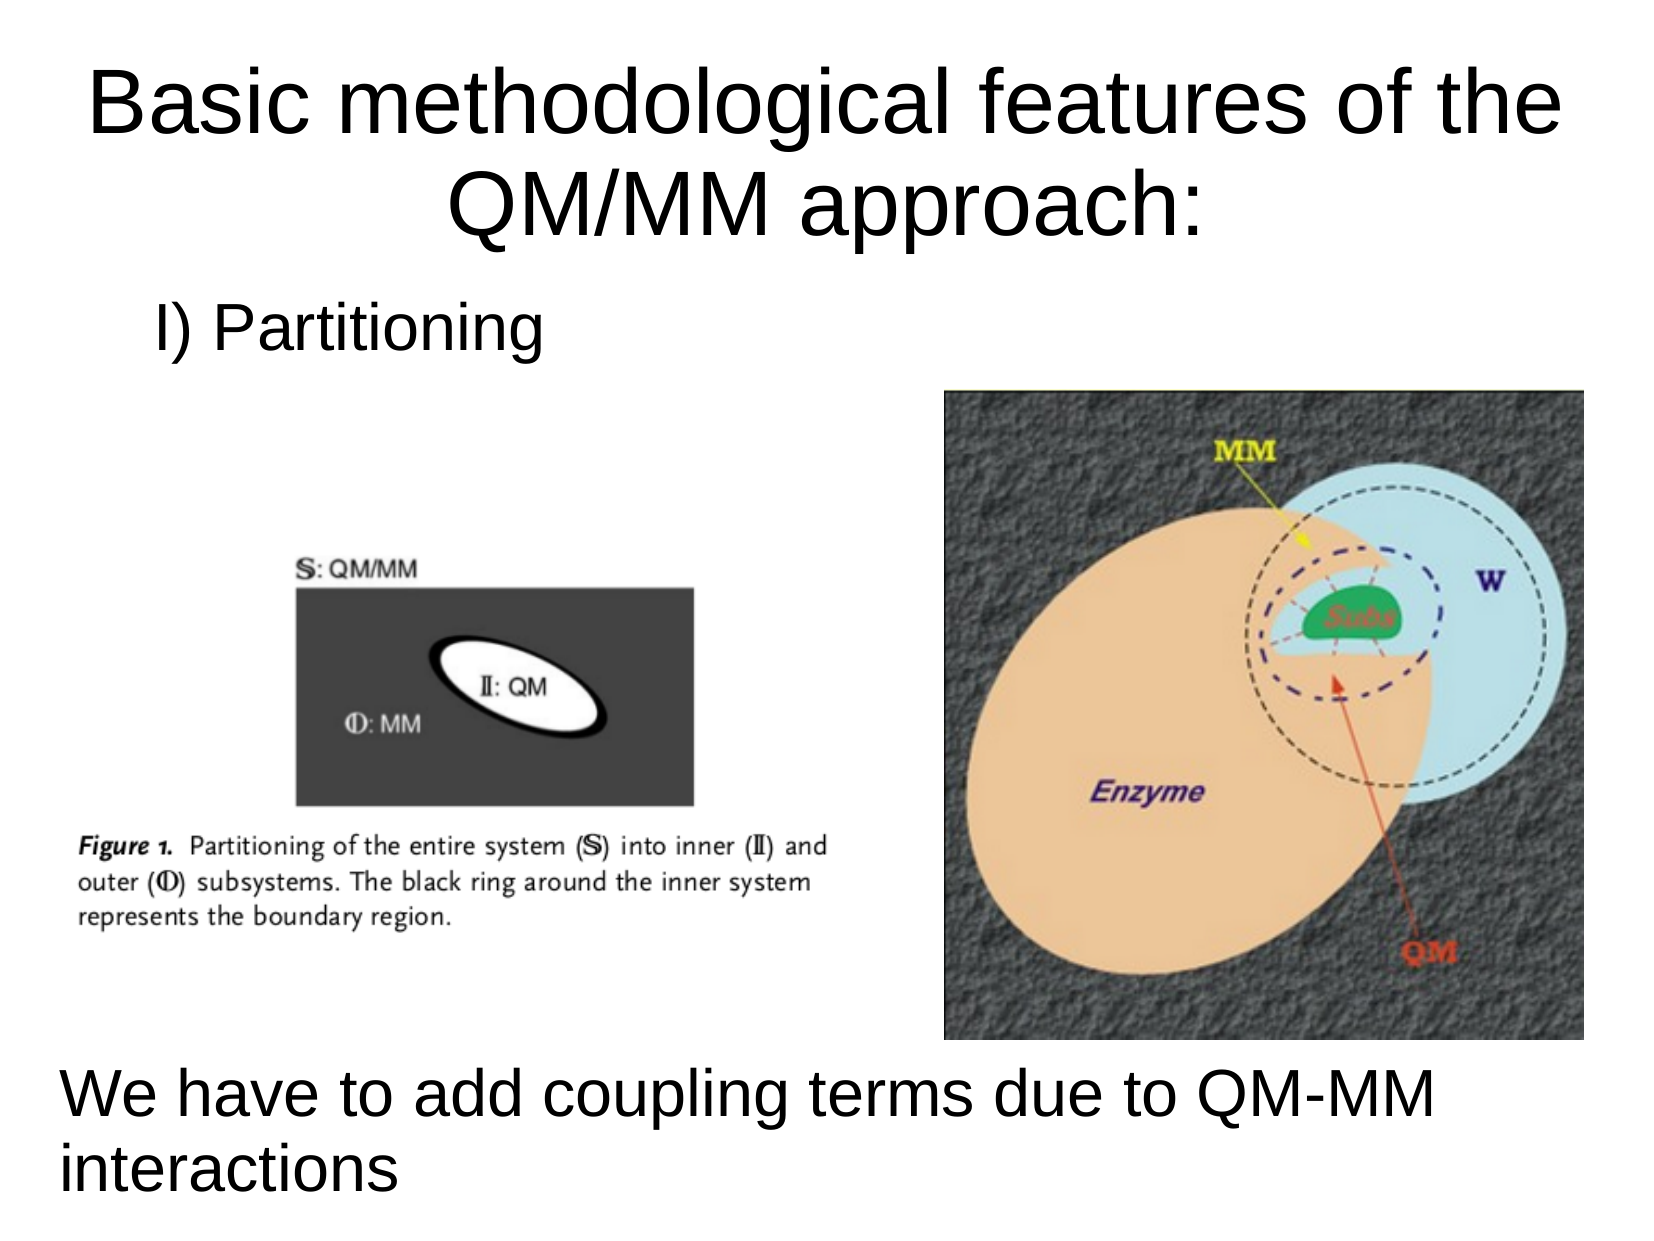

# Basic methodological features of the QM/MM approach:
I) Partitioning
We have to add coupling terms due to QM-MM interactions